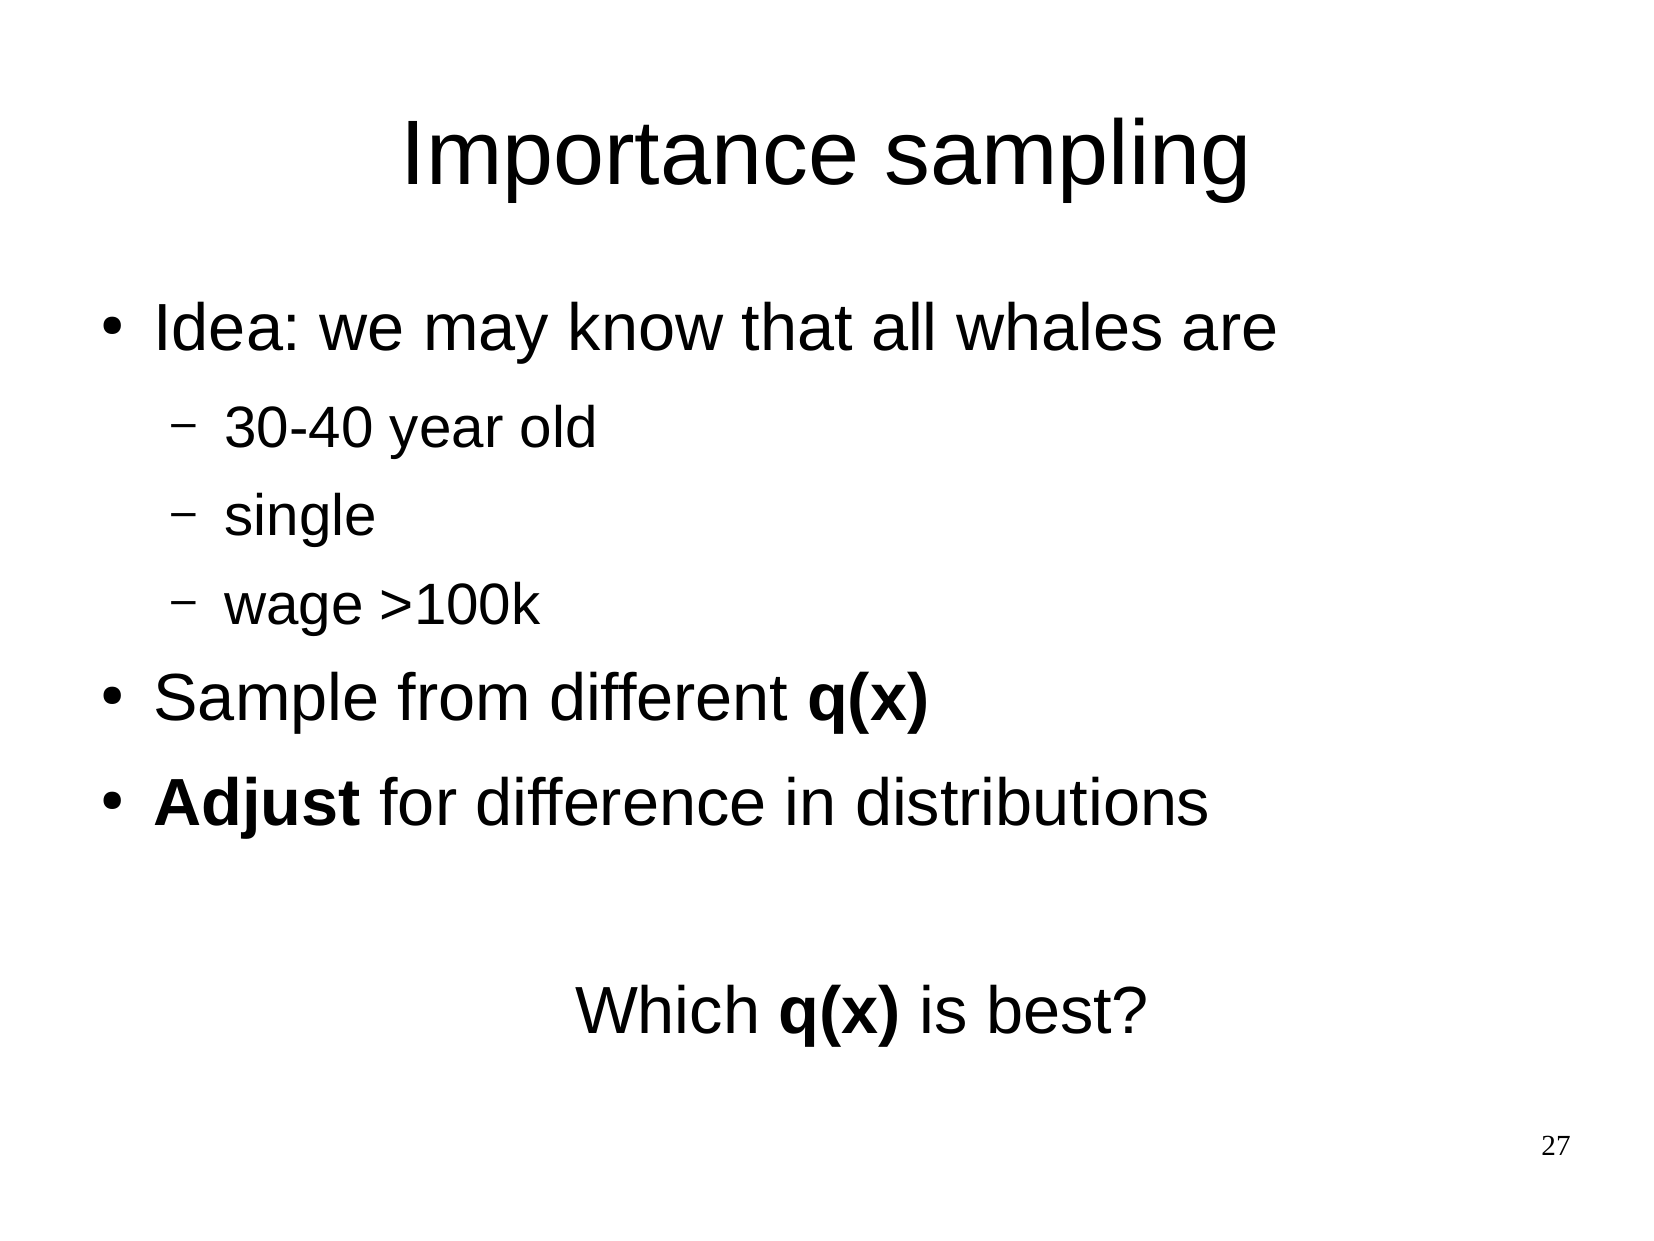

# Importance sampling
Idea: we may know that all whales are
30-40 year old
single
wage >100k
Sample from different q(x)
Adjust for difference in distributions
Which q(x) is best?
27